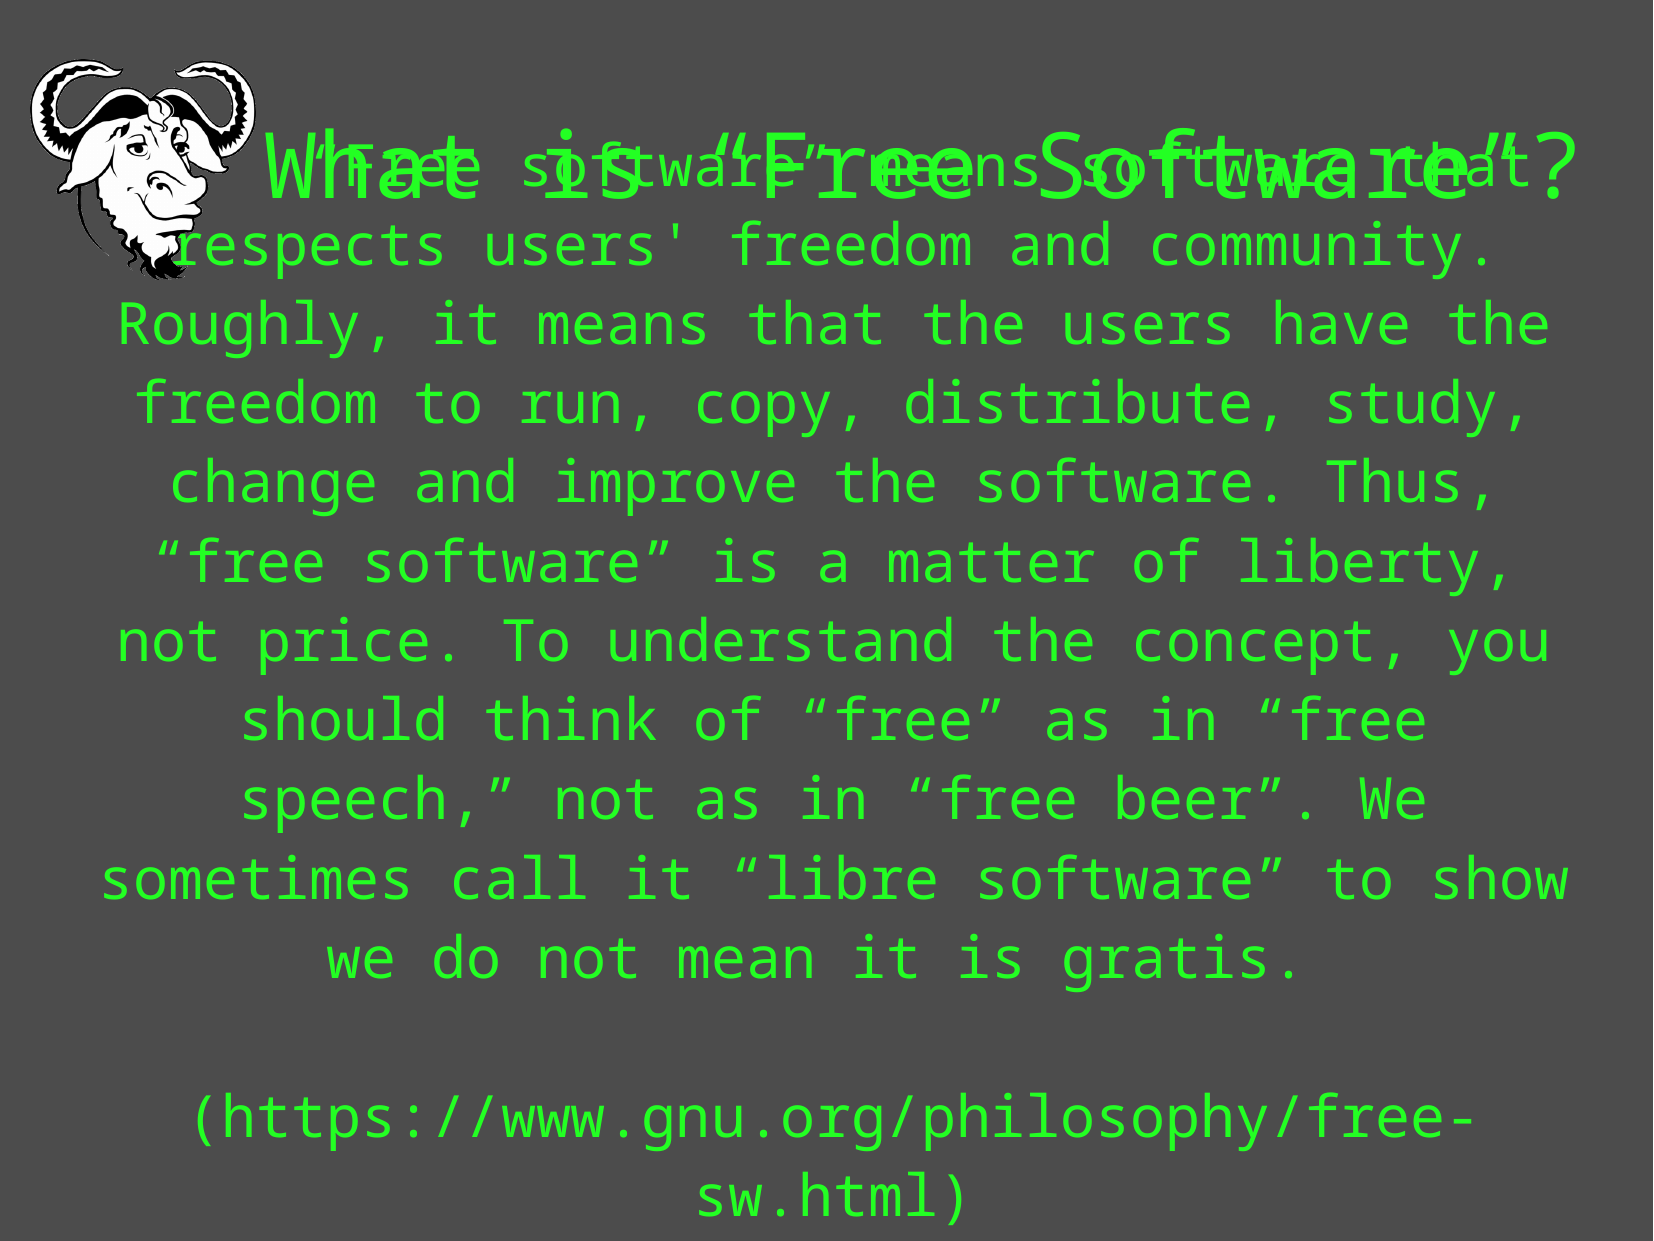

# What is “Free Software”?
 “Free software” means software that respects users' freedom and community. Roughly, it means that the users have the freedom to run, copy, distribute, study, change and improve the software. Thus, “free software” is a matter of liberty, not price. To understand the concept, you should think of “free” as in “free speech,” not as in “free beer”. We sometimes call it “libre software” to show we do not mean it is gratis.
(https://www.gnu.org/philosophy/free-sw.html)